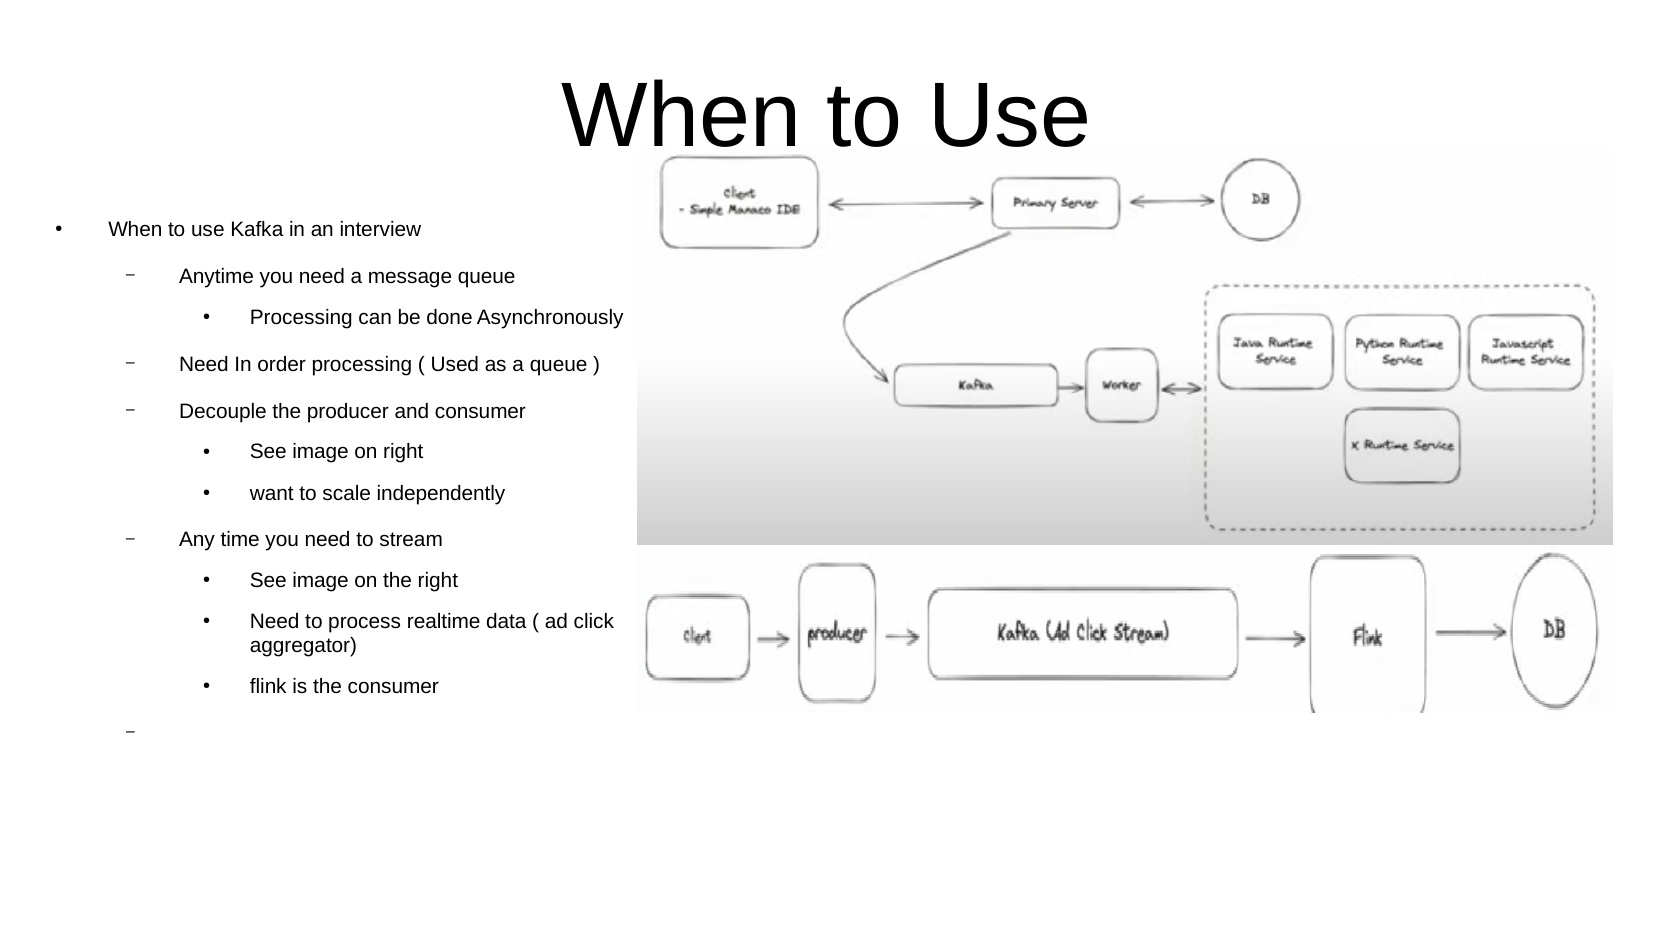

# When to Use
When to use Kafka in an interview
Anytime you need a message queue
Processing can be done Asynchronously
Need In order processing ( Used as a queue )
Decouple the producer and consumer
See image on right
want to scale independently
Any time you need to stream
See image on the right
Need to process realtime data ( ad click
aggregator)
flink is the consumer